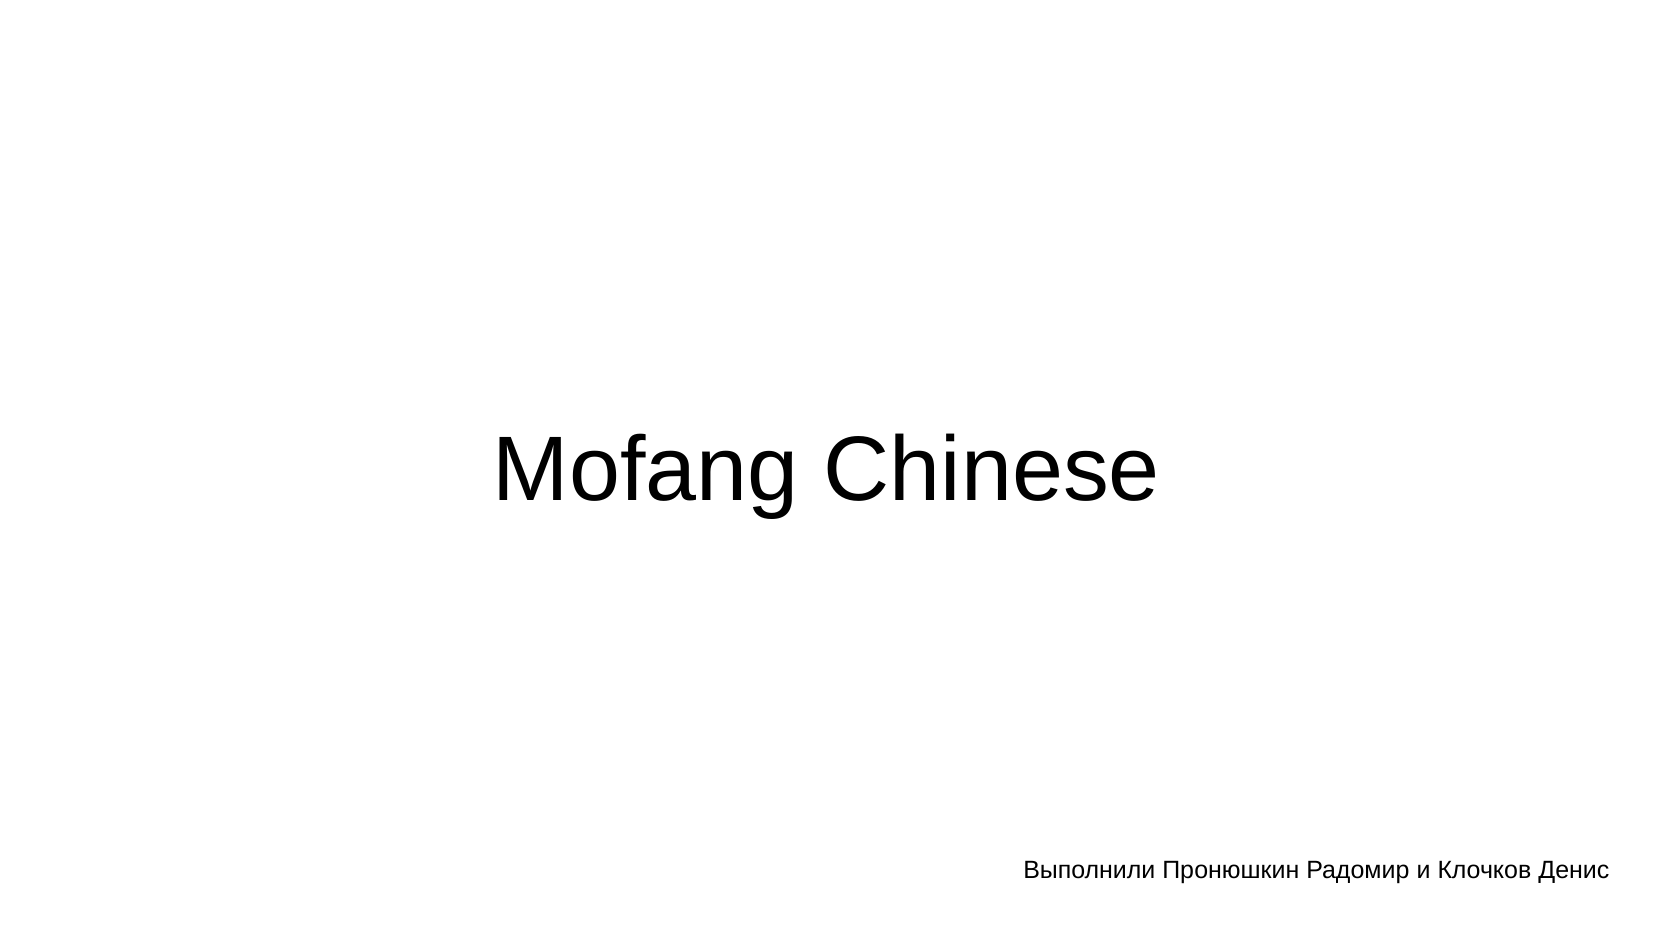

# Mofang Chinese
Выполнили Пронюшкин Радомир и Клочков Денис